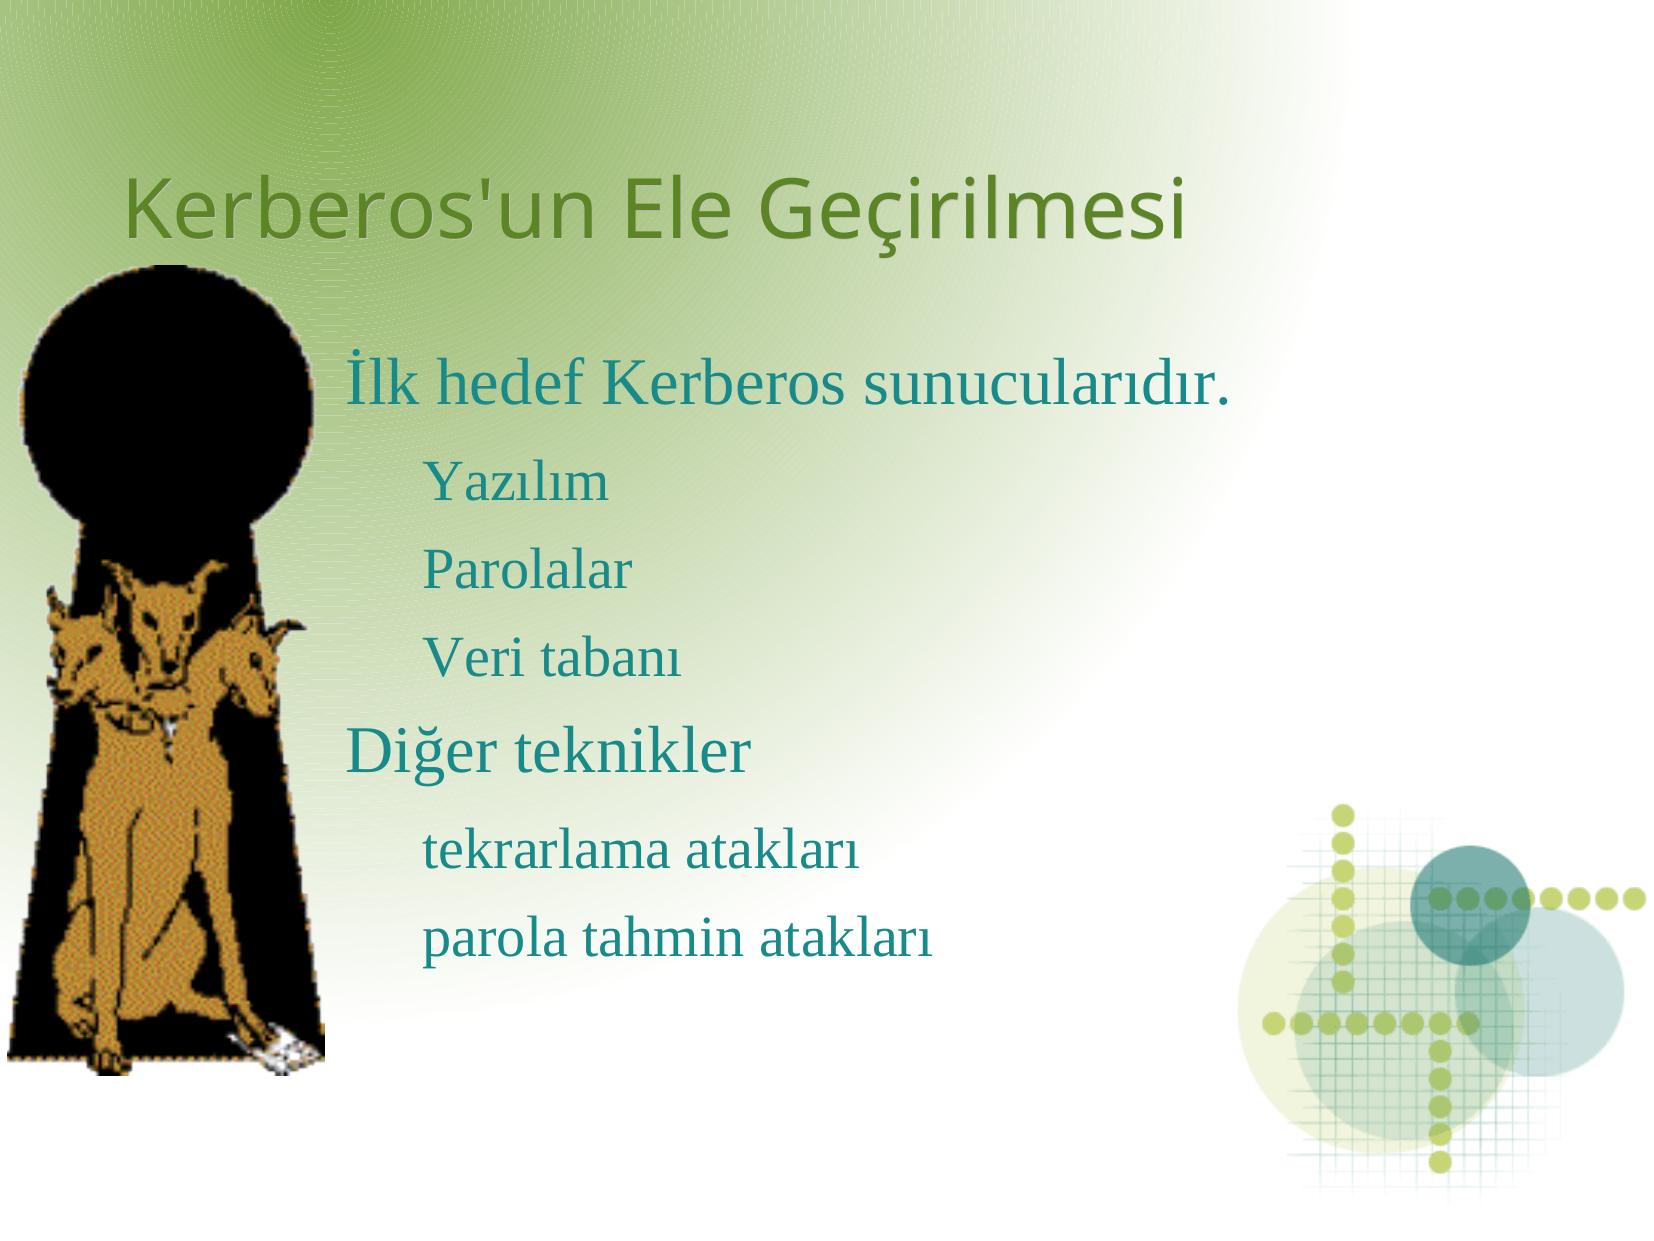

# Kerberos'un Ele Geçirilmesi
İlk hedef Kerberos sunucularıdır.
Yazılım
Parolalar
Veri tabanı
Diğer teknikler
tekrarlama atakları
parola tahmin atakları